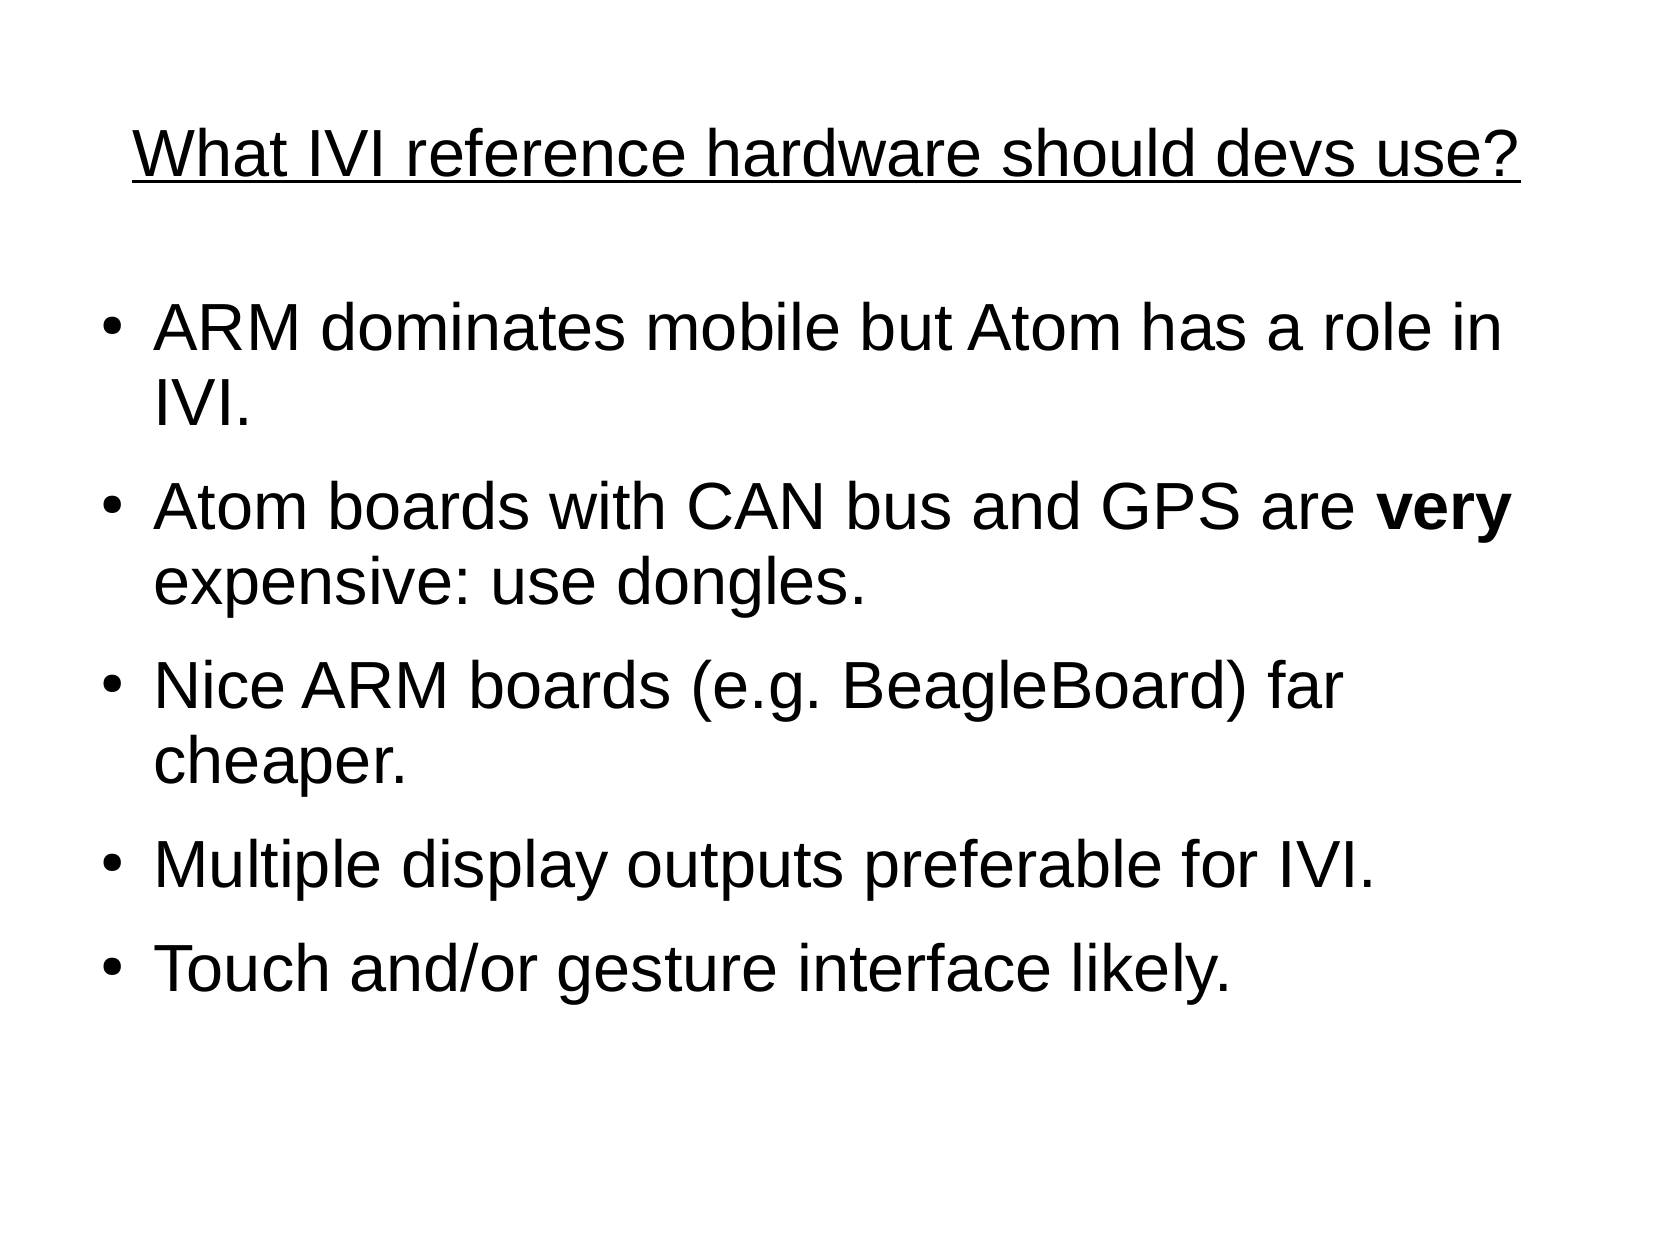

# What IVI reference hardware should devs use?
ARM dominates mobile but Atom has a role in IVI.
Atom boards with CAN bus and GPS are very expensive: use dongles.
Nice ARM boards (e.g. BeagleBoard) far cheaper.
Multiple display outputs preferable for IVI.
Touch and/or gesture interface likely.